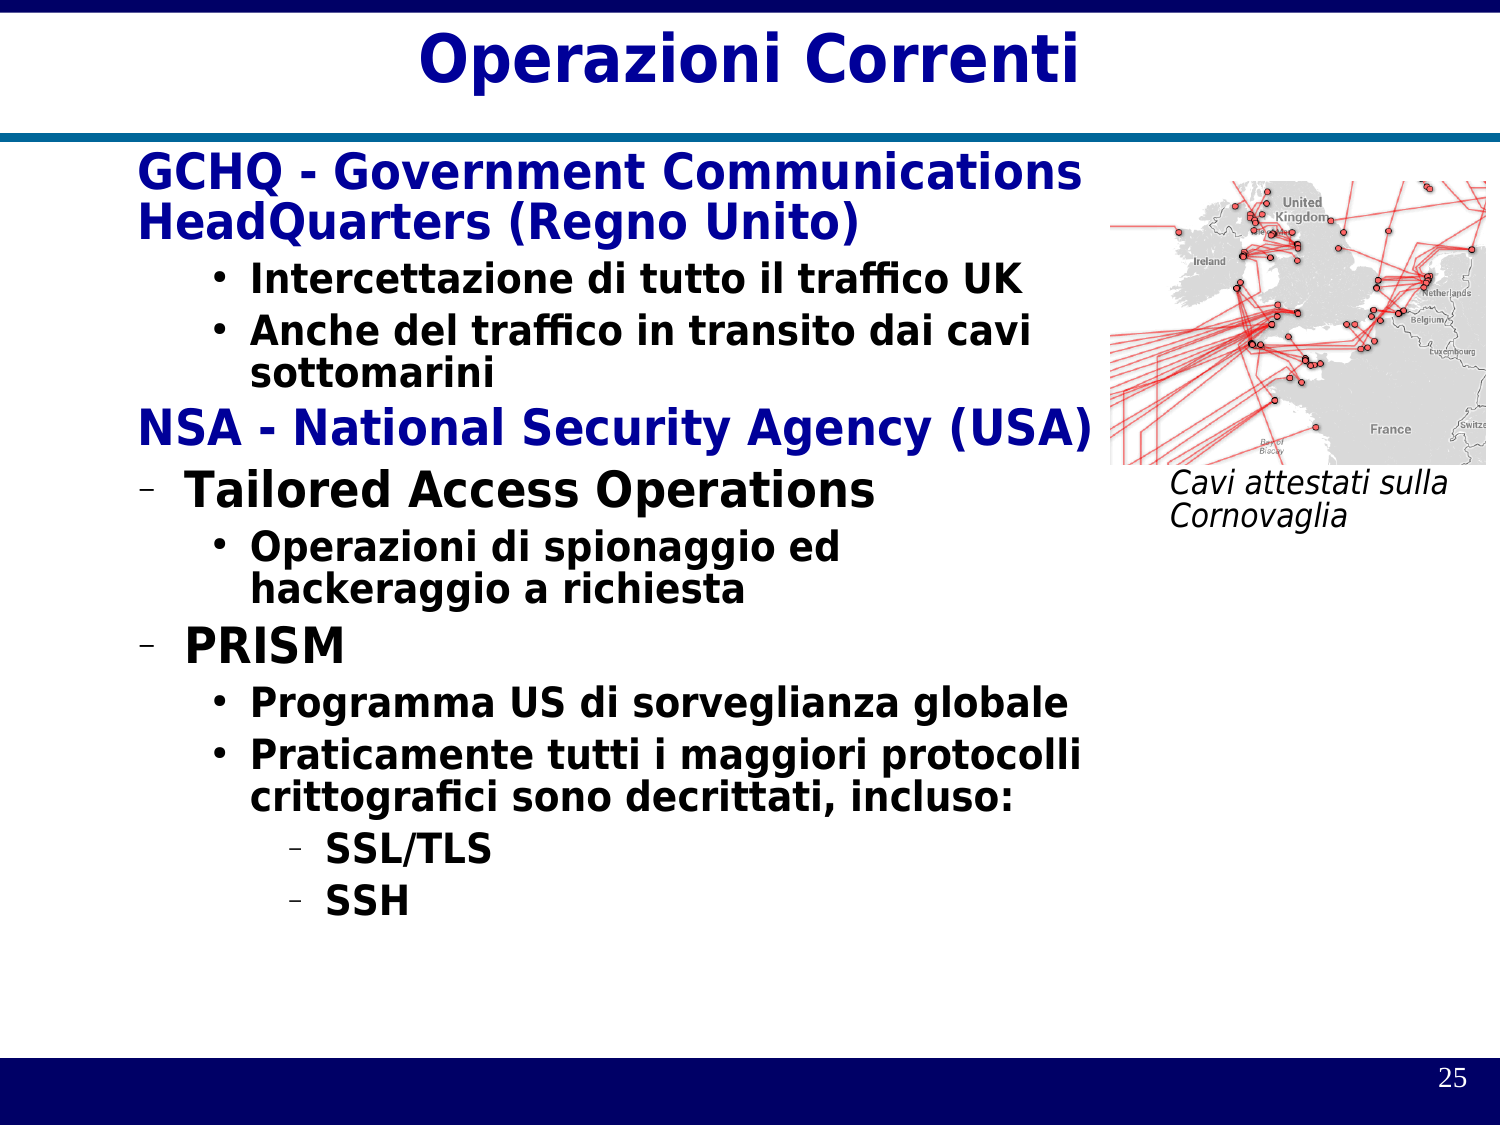

# Operazioni Correnti
GCHQ - Government Communications HeadQuarters (Regno Unito)
Intercettazione di tutto il traffico UK
Anche del traffico in transito dai cavi sottomarini
NSA - National Security Agency (USA)
Tailored Access Operations
Operazioni di spionaggio ed hackeraggio a richiesta
PRISM
Programma US di sorveglianza globale
Praticamente tutti i maggiori protocolli crittografici sono decrittati, incluso:
SSL/TLS
SSH
Cavi attestati sulla
Cornovaglia